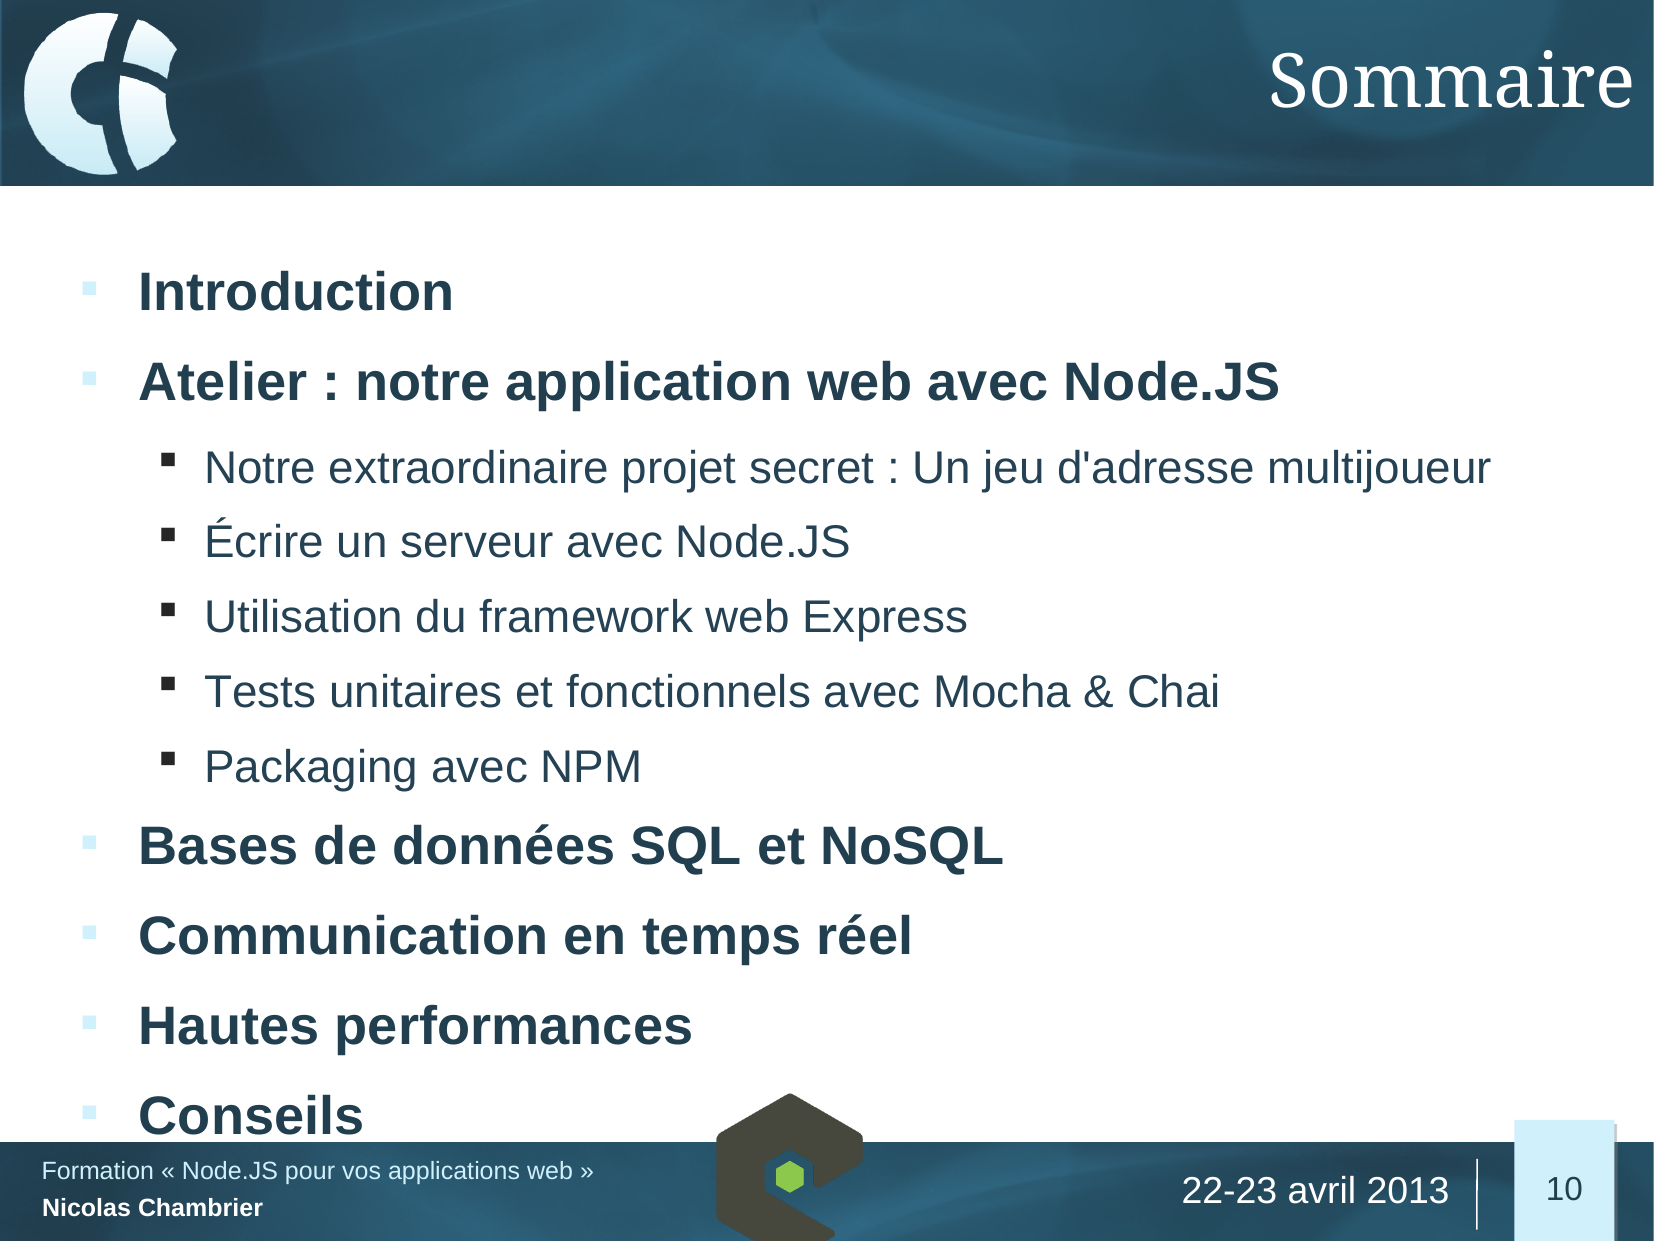

Sommaire
# Introduction
Atelier : notre application web avec Node.JS
Notre extraordinaire projet secret : Un jeu d'adresse multijoueur
Écrire un serveur avec Node.JS
Utilisation du framework web Express
Tests unitaires et fonctionnels avec Mocha & Chai
Packaging avec NPM
Bases de données SQL et NoSQL
Communication en temps réel
Hautes performances
Conseils